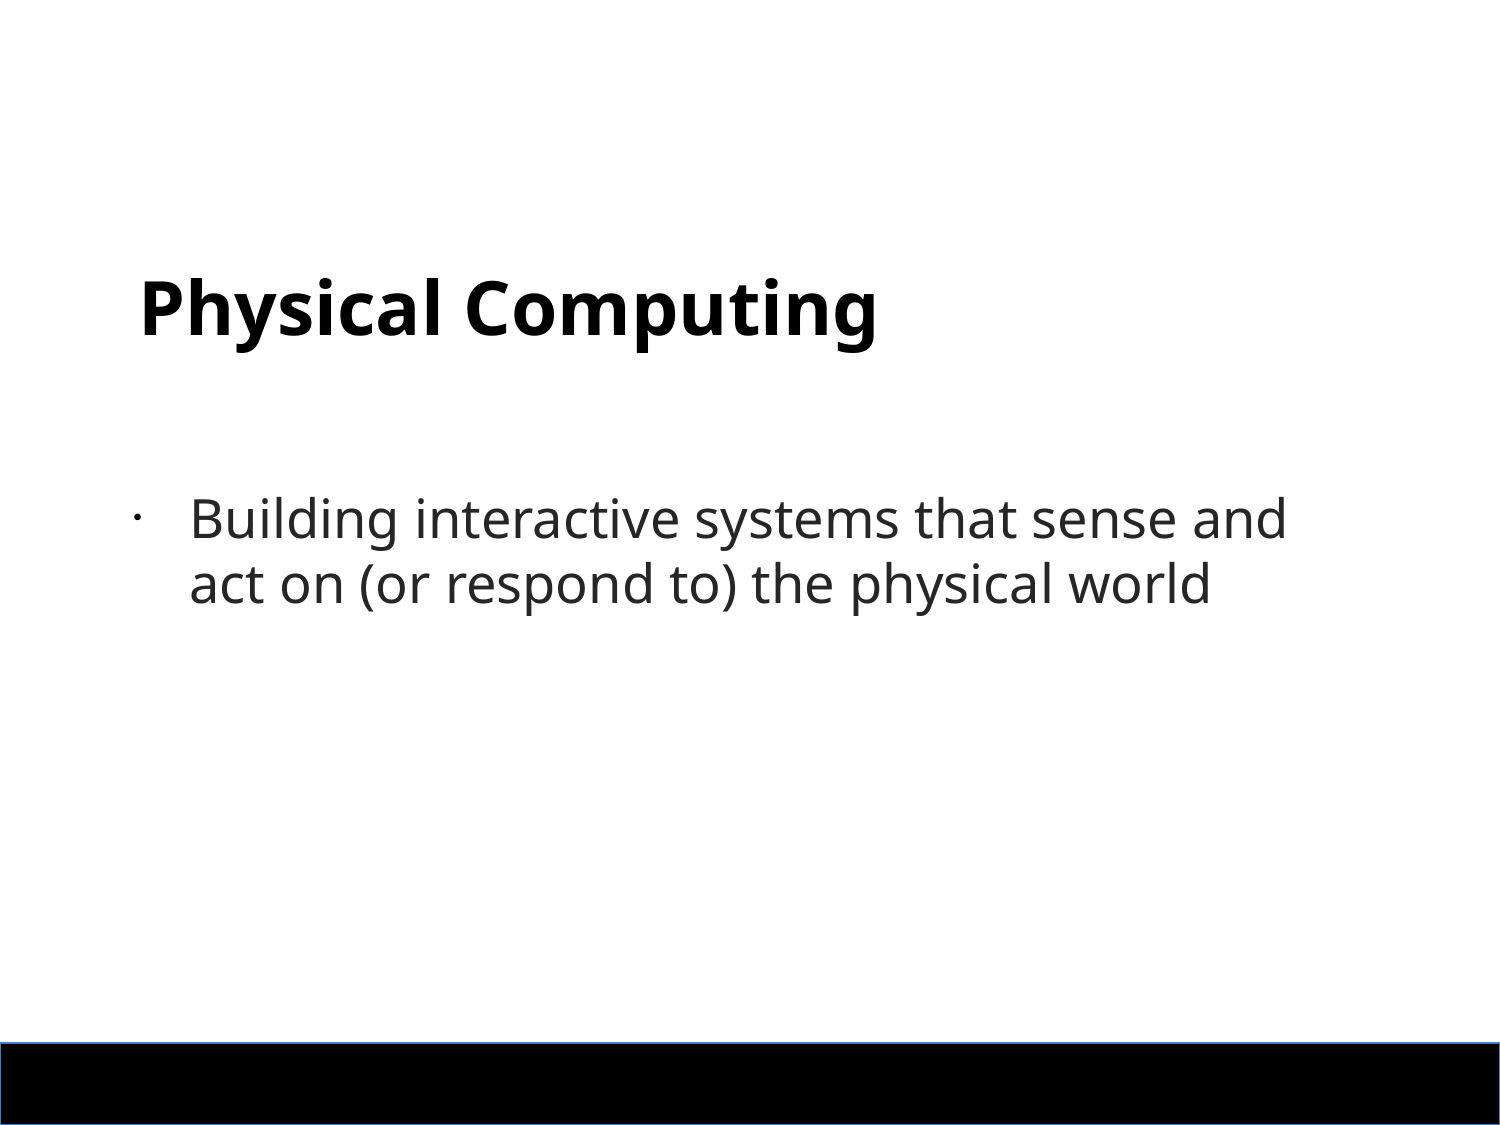

# Physical Computing
Building interactive systems that sense and act on (or respond to) the physical world